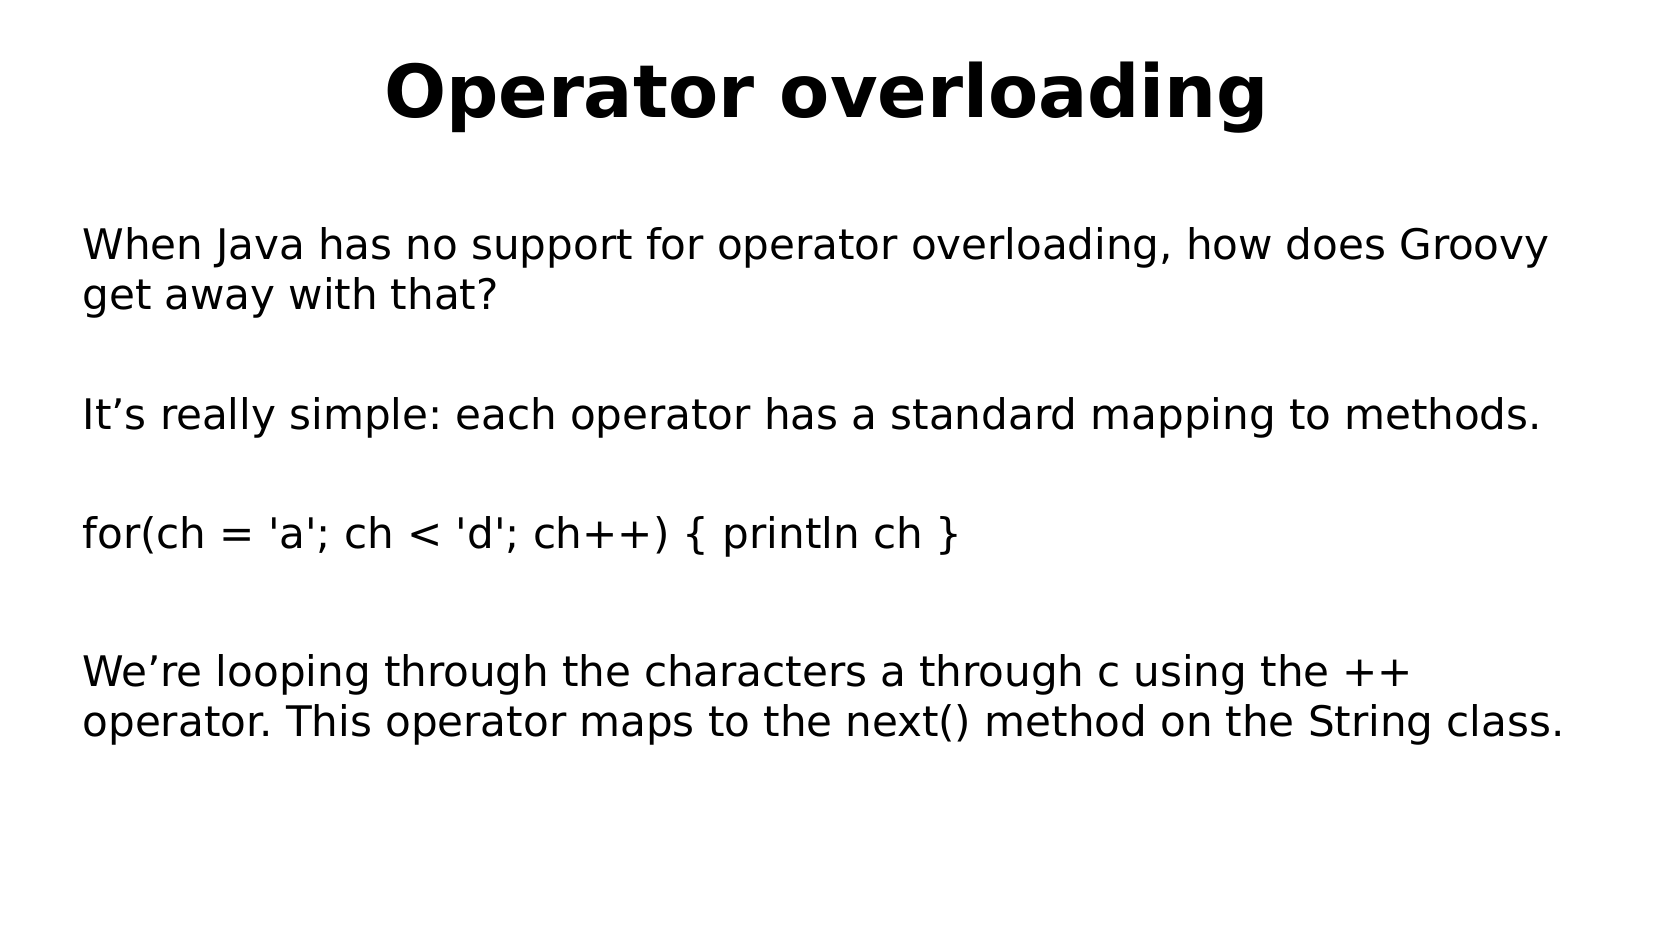

# Operator overloading
When Java has no support for operator overloading, how does Groovy get away with that?
It’s really simple: each operator has a standard mapping to methods.
for(ch = 'a'; ch < 'd'; ch++) { println ch }
We’re looping through the characters a through c using the ++ operator. This operator maps to the next() method on the String class.